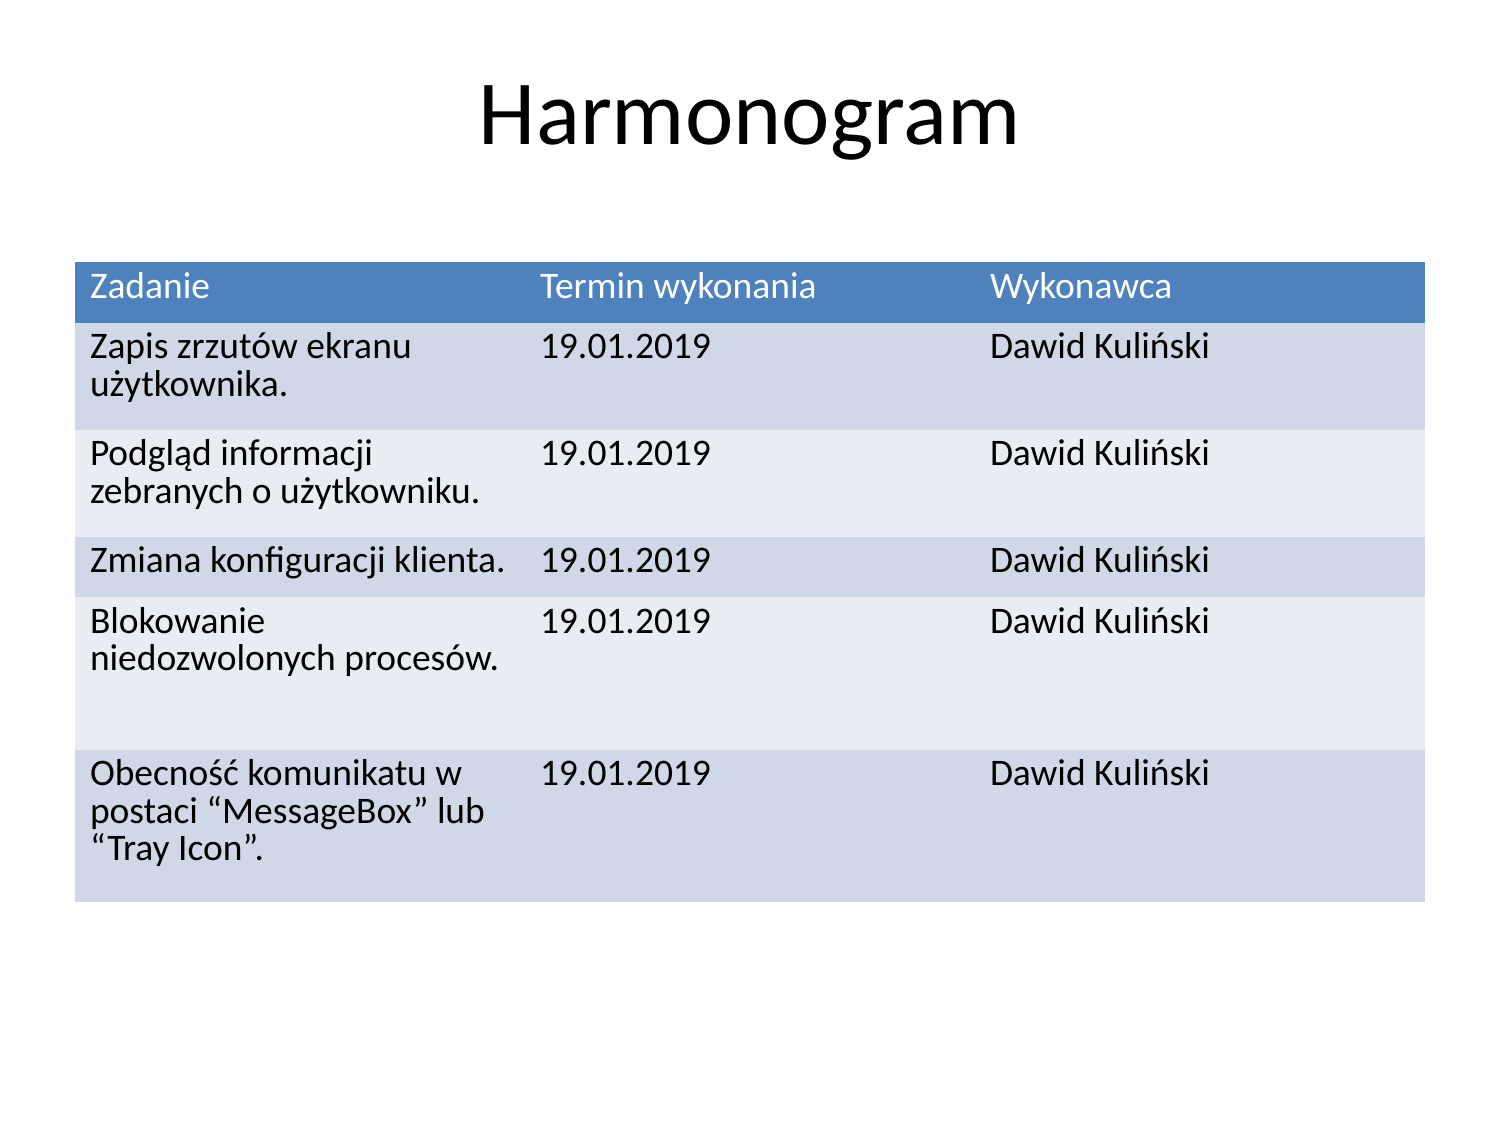

# Harmonogram
| Zadanie | Termin wykonania | Wykonawca |
| --- | --- | --- |
| Zapis zrzutów ekranu użytkownika. | 19.01.2019 | Dawid Kuliński |
| Podgląd informacji zebranych o użytkowniku. | 19.01.2019 | Dawid Kuliński |
| Zmiana konfiguracji klienta. | 19.01.2019 | Dawid Kuliński |
| Blokowanie niedozwolonych procesów. | 19.01.2019 | Dawid Kuliński |
| Obecność komunikatu w postaci “MessageBox” lub “Tray Icon”. | 19.01.2019 | Dawid Kuliński |